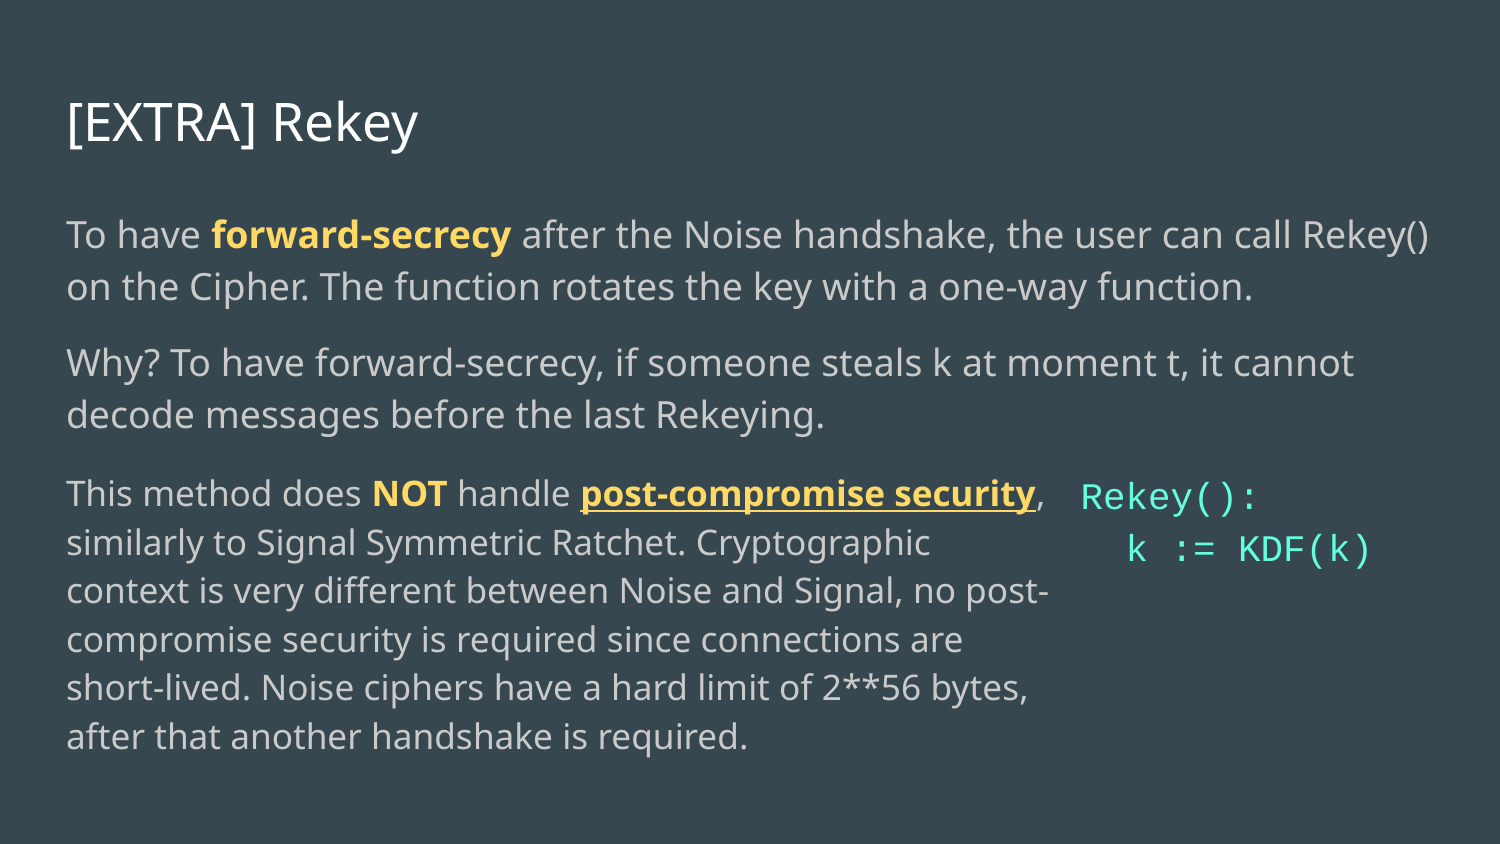

# [EXTRA] Rekey
To have forward-secrecy after the Noise handshake, the user can call Rekey() on the Cipher. The function rotates the key with a one-way function.
Why? To have forward-secrecy, if someone steals k at moment t, it cannot decode messages before the last Rekeying.
This method does NOT handle post-compromise security, similarly to Signal Symmetric Ratchet. Cryptographic context is very different between Noise and Signal, no post-compromise security is required since connections are short-lived. Noise ciphers have a hard limit of 2**56 bytes, after that another handshake is required.
Rekey():
 k := KDF(k)